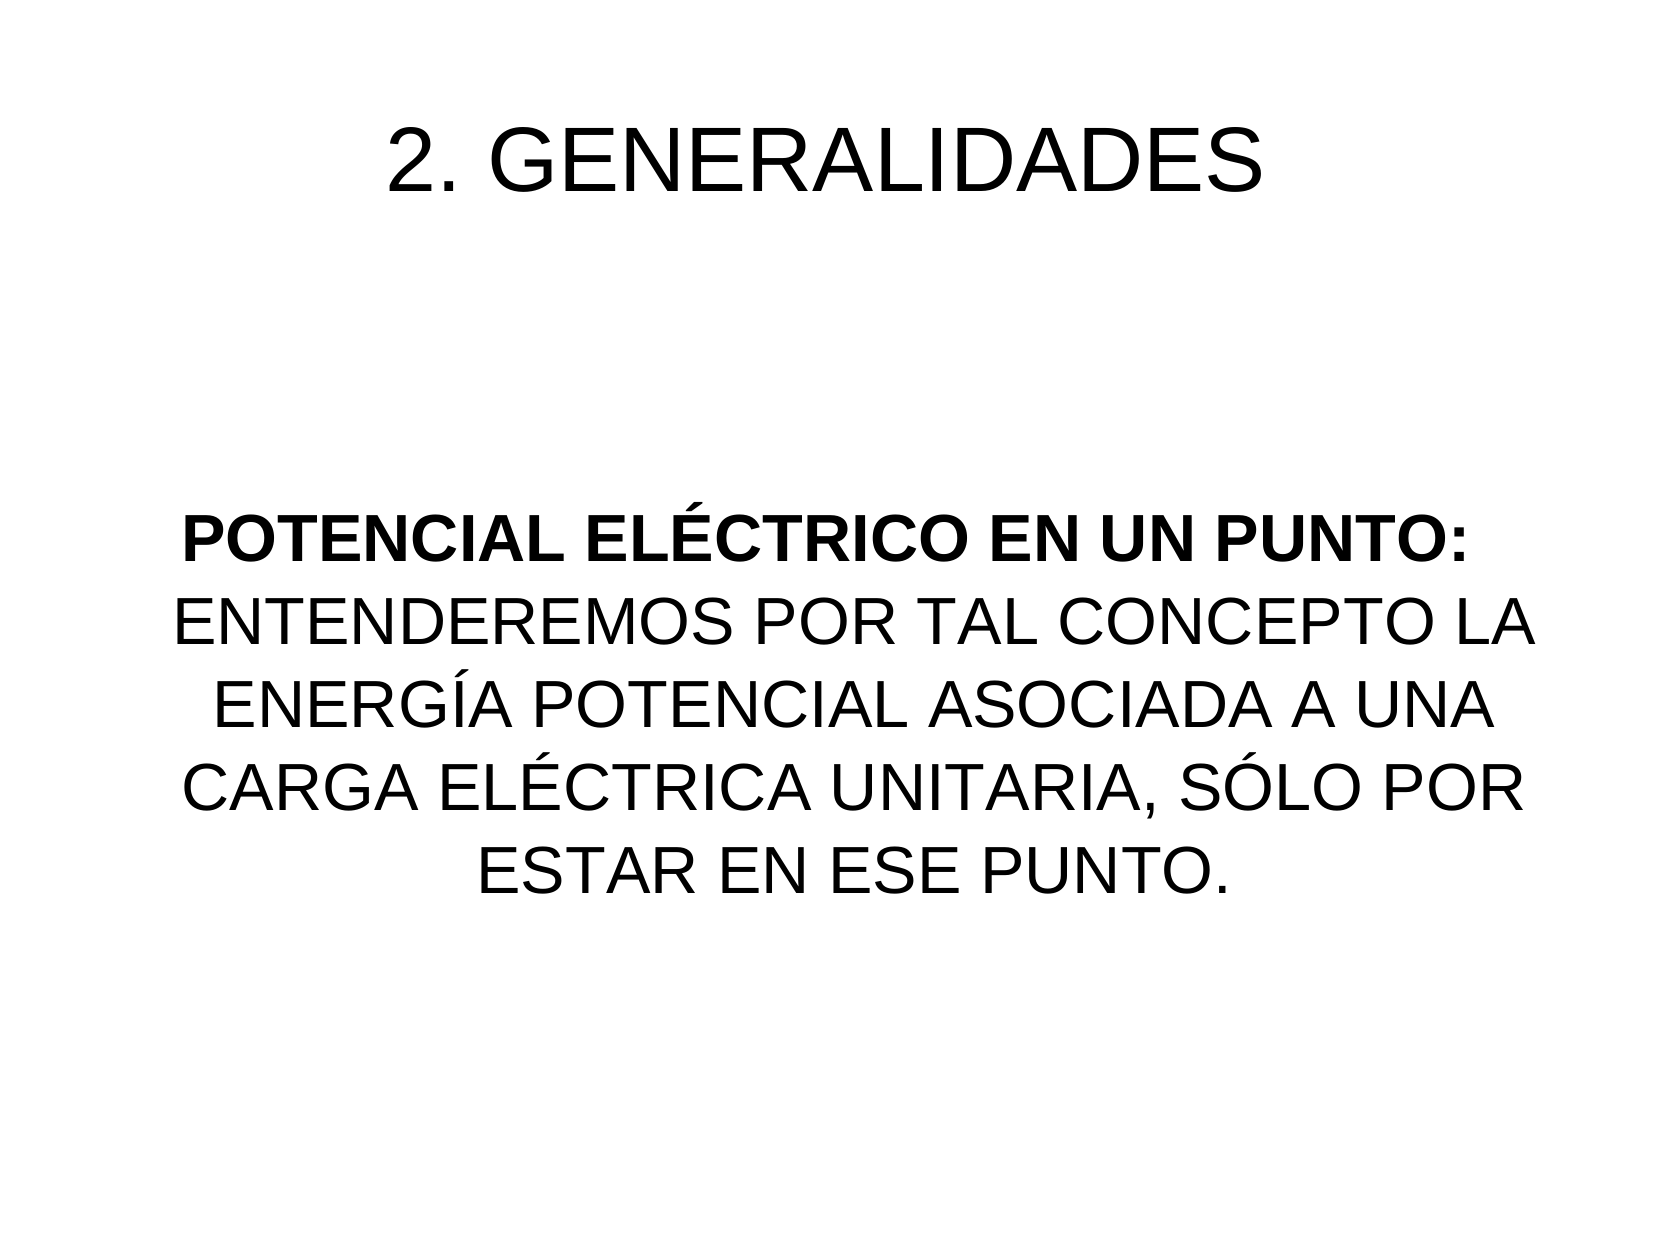

# 2. GENERALIDADES
POTENCIAL ELÉCTRICO EN UN PUNTO: ENTENDEREMOS POR TAL CONCEPTO LA ENERGÍA POTENCIAL ASOCIADA A UNA CARGA ELÉCTRICA UNITARIA, SÓLO POR ESTAR EN ESE PUNTO.